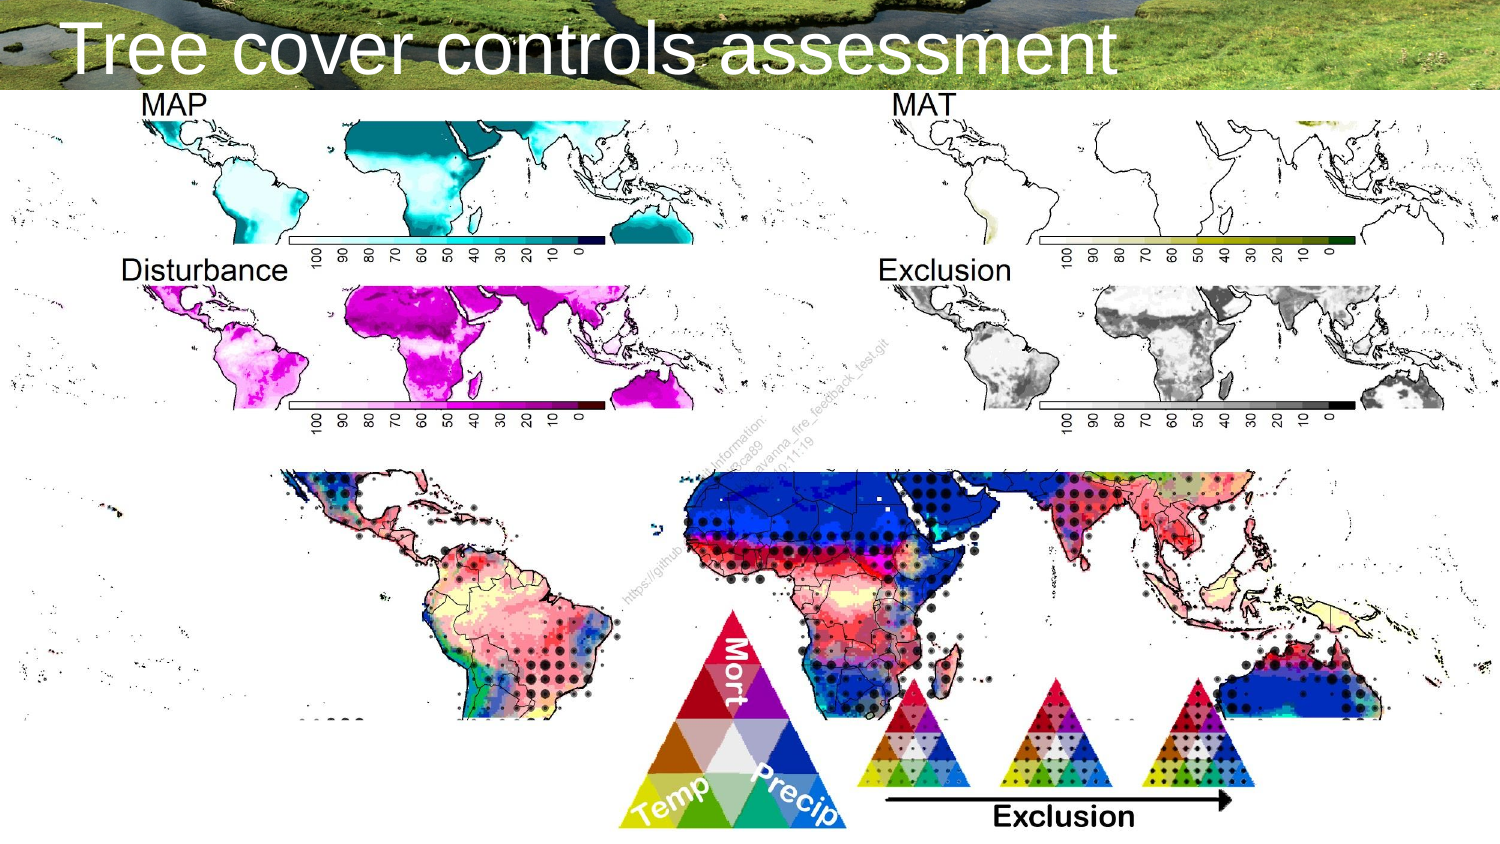

# Tree cover controls assessment
Plot of inputs